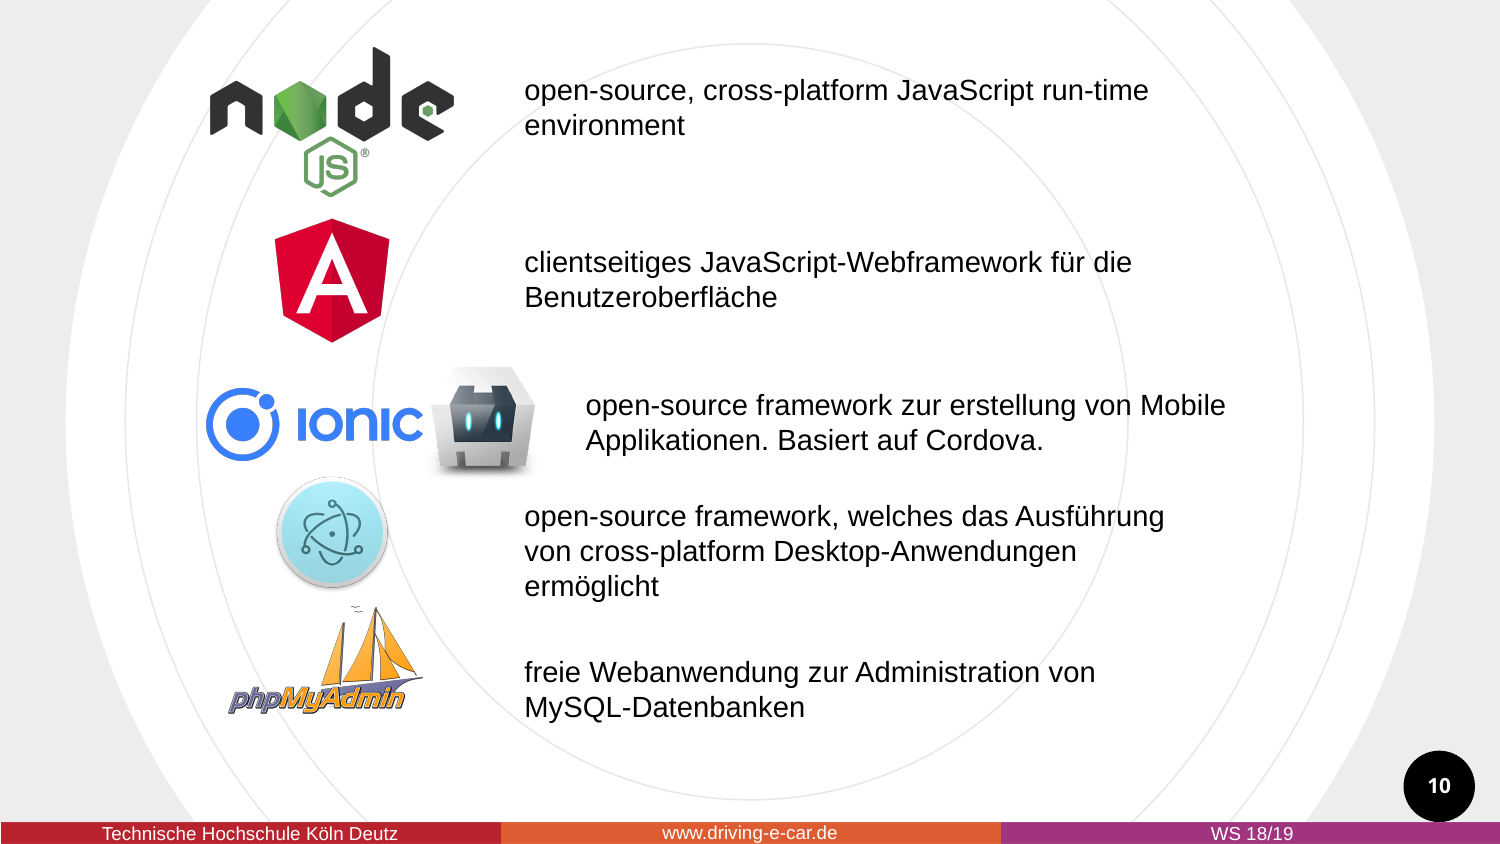

open-source, cross-platform JavaScript run-time environment
clientseitiges JavaScript-Webframework für die Benutzeroberfläche
open-source framework zur erstellung von Mobile Applikationen. Basiert auf Cordova.
open-source framework, welches das Ausführung von cross-platform Desktop-Anwendungen ermöglicht
freie Webanwendung zur Administration von MySQL-Datenbanken